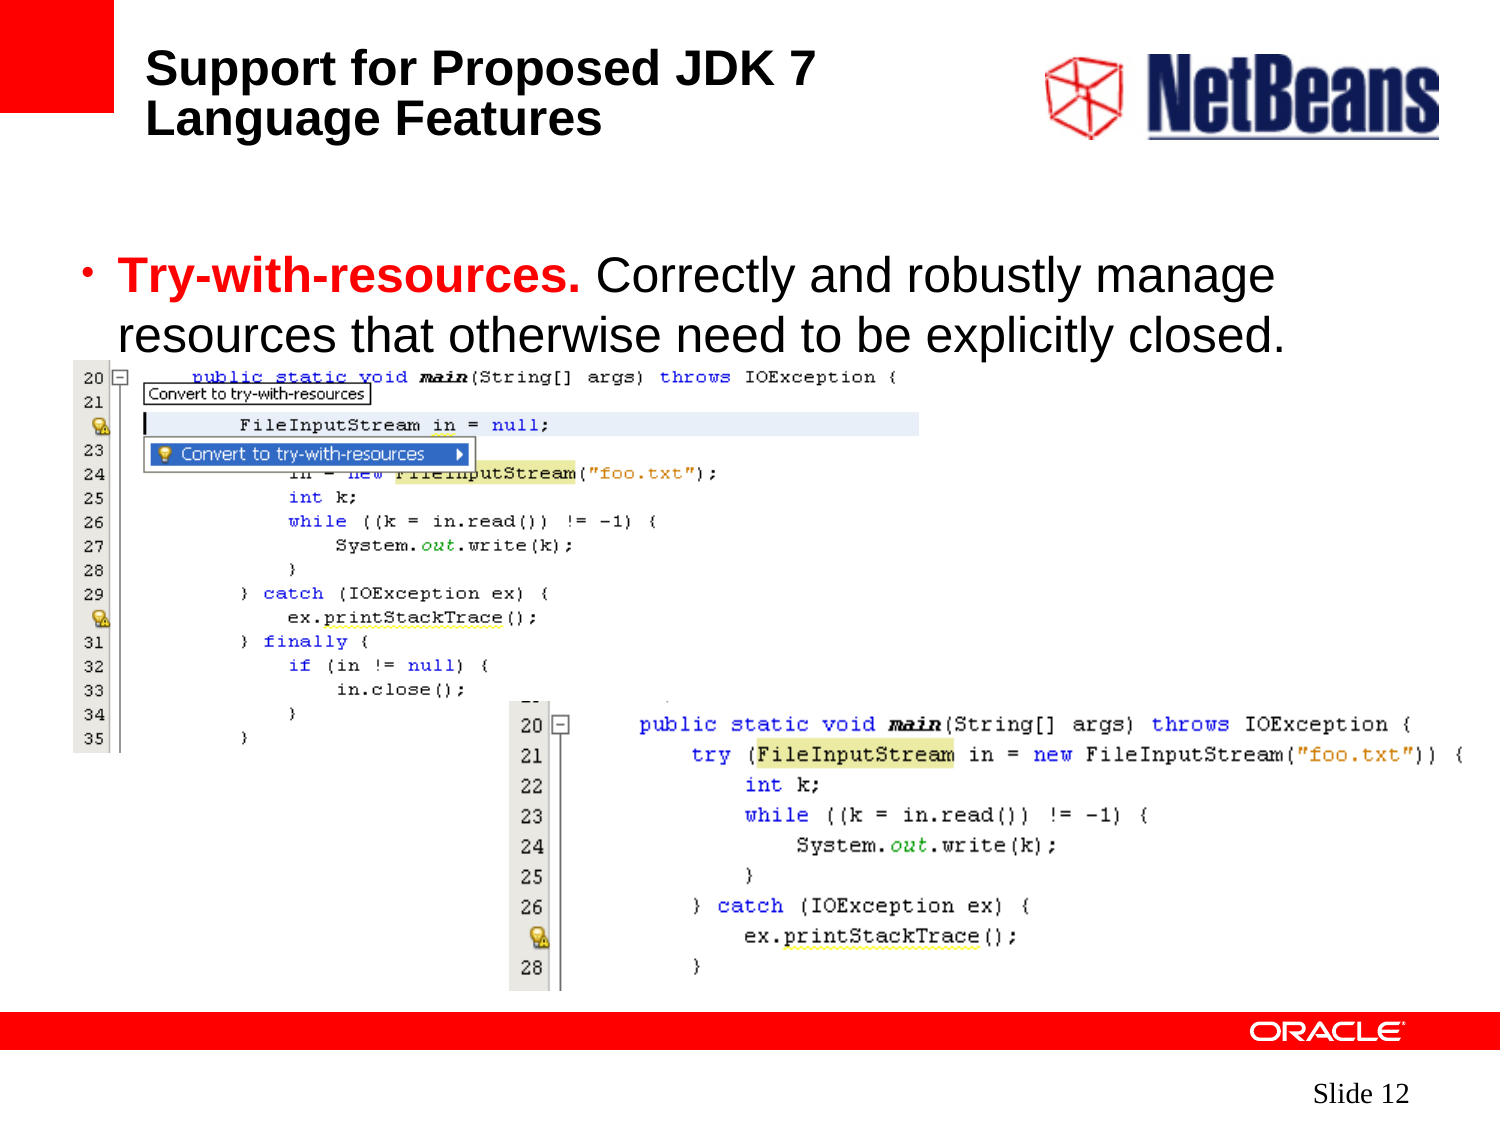

# Support for Proposed JDK 7 Language Features
Try-with-resources. Correctly and robustly manage resources that otherwise need to be explicitly closed.